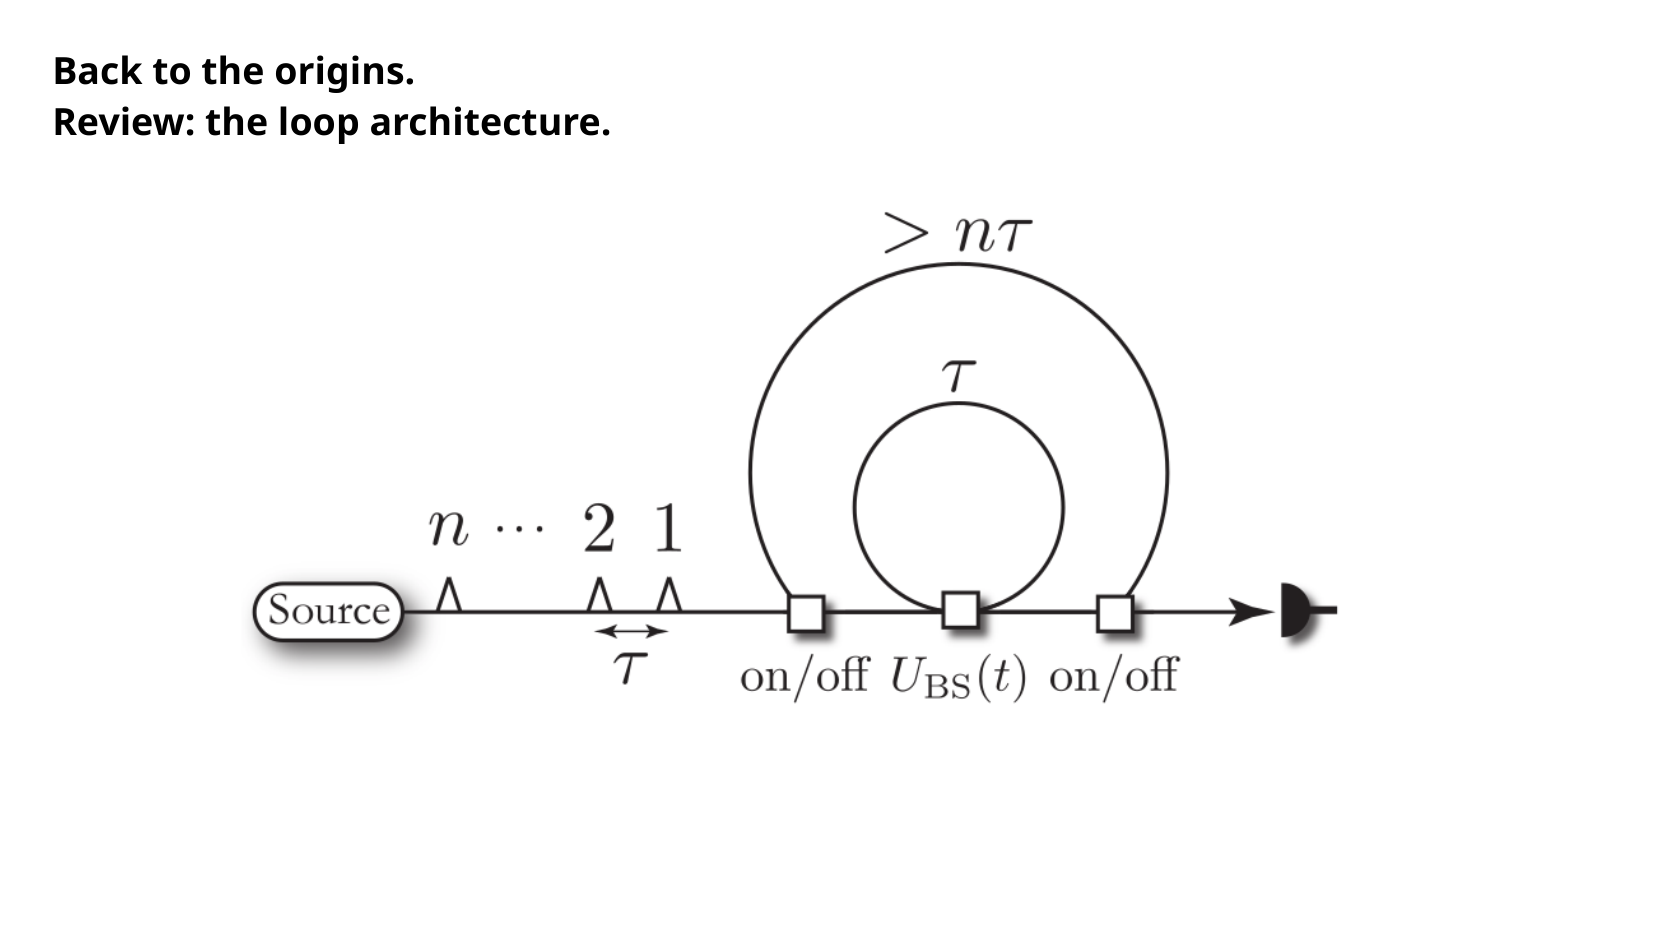

Back to the origins.
Review: the loop architecture.